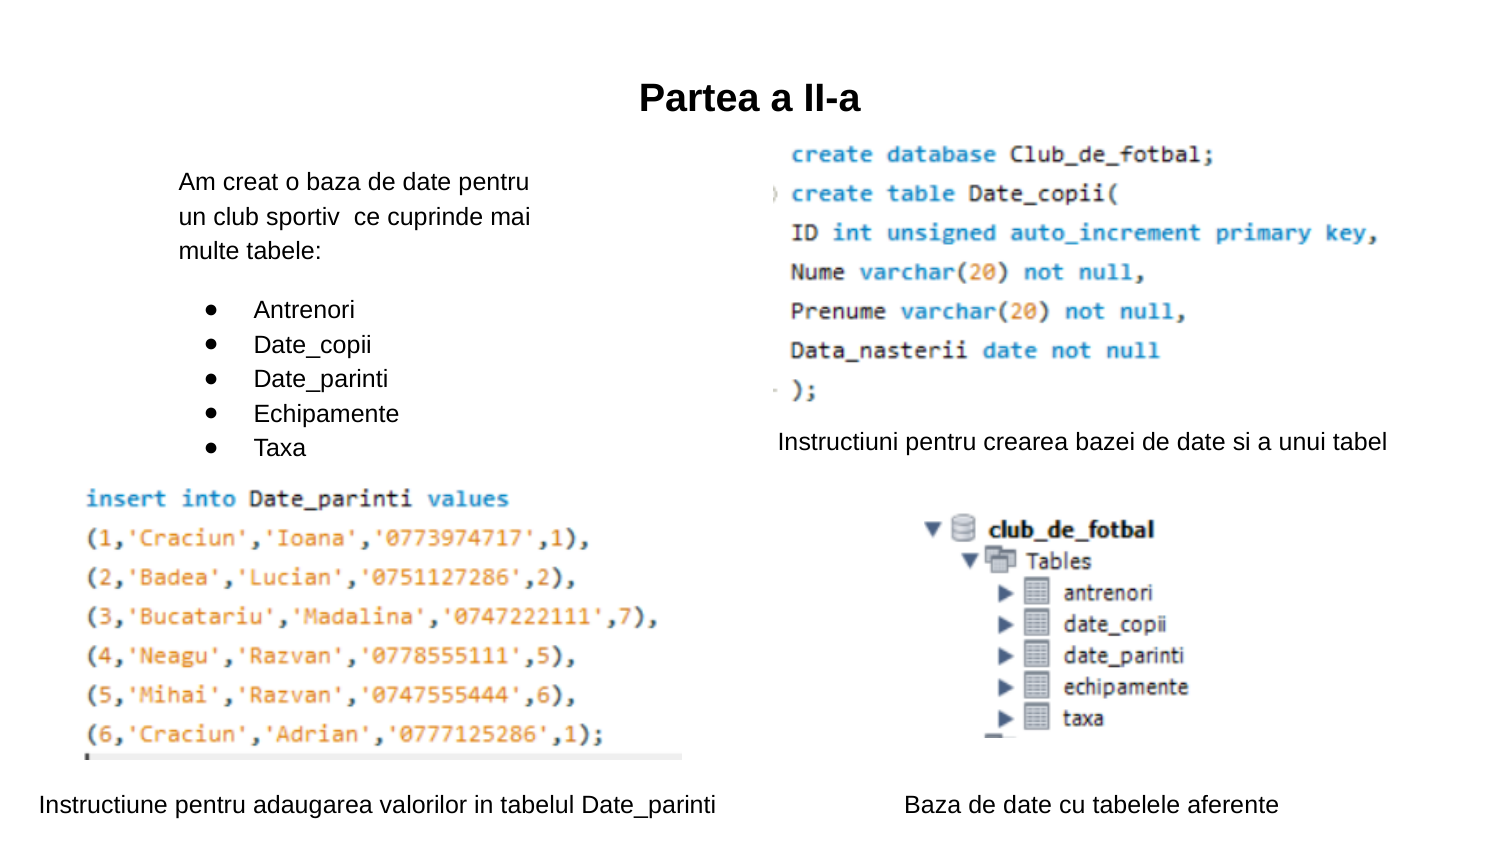

Partea a II-a
Am creat o baza de date pentru un club sportiv ce cuprinde mai multe tabele:
Antrenori
Date_copii
Date_parinti
Echipamente
Taxa
Instructiuni pentru crearea bazei de date si a unui tabel
Instructiune pentru adaugarea valorilor in tabelul Date_parinti
Baza de date cu tabelele aferente